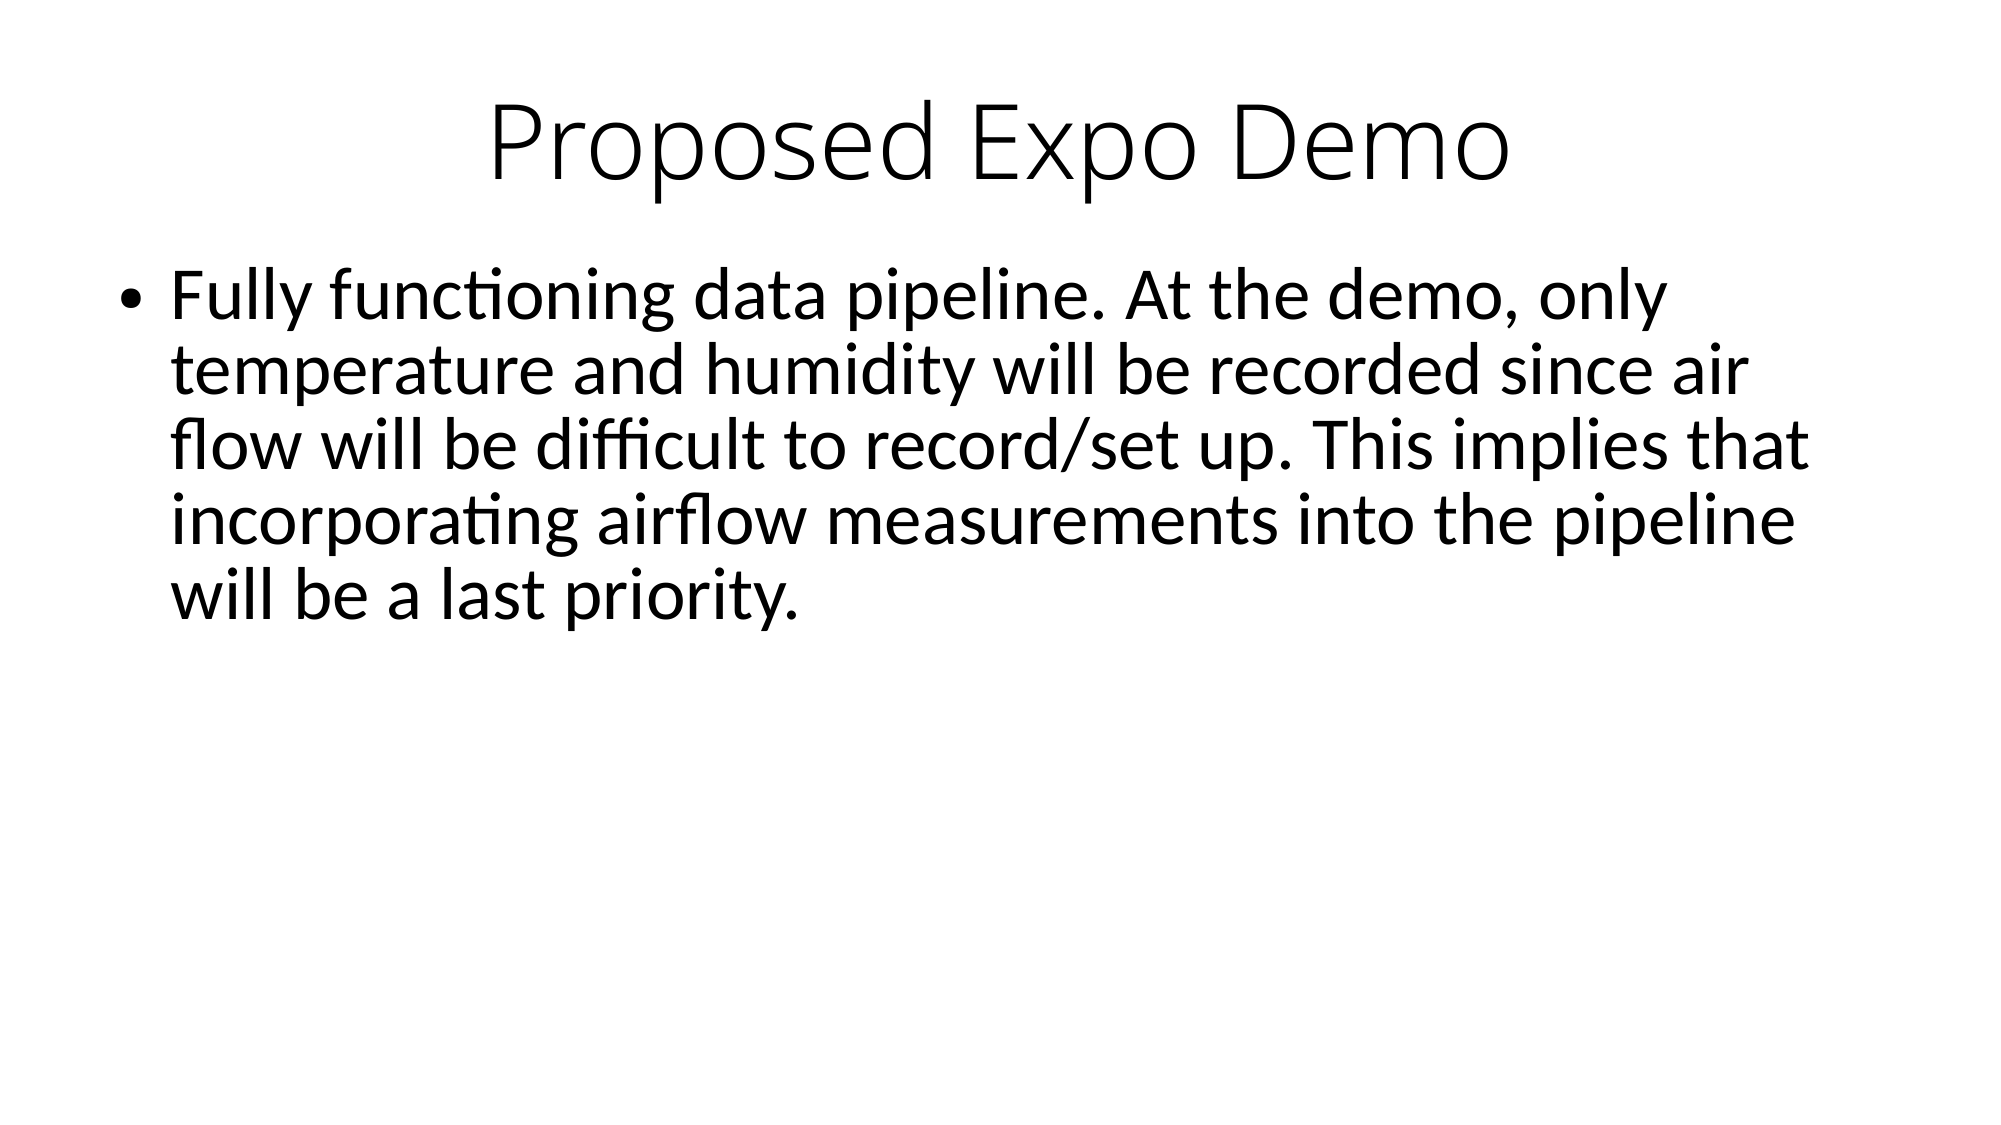

# Proposed Expo Demo
Fully functioning data pipeline. At the demo, only temperature and humidity will be recorded since air flow will be difficult to record/set up. This implies that incorporating airflow measurements into the pipeline will be a last priority.